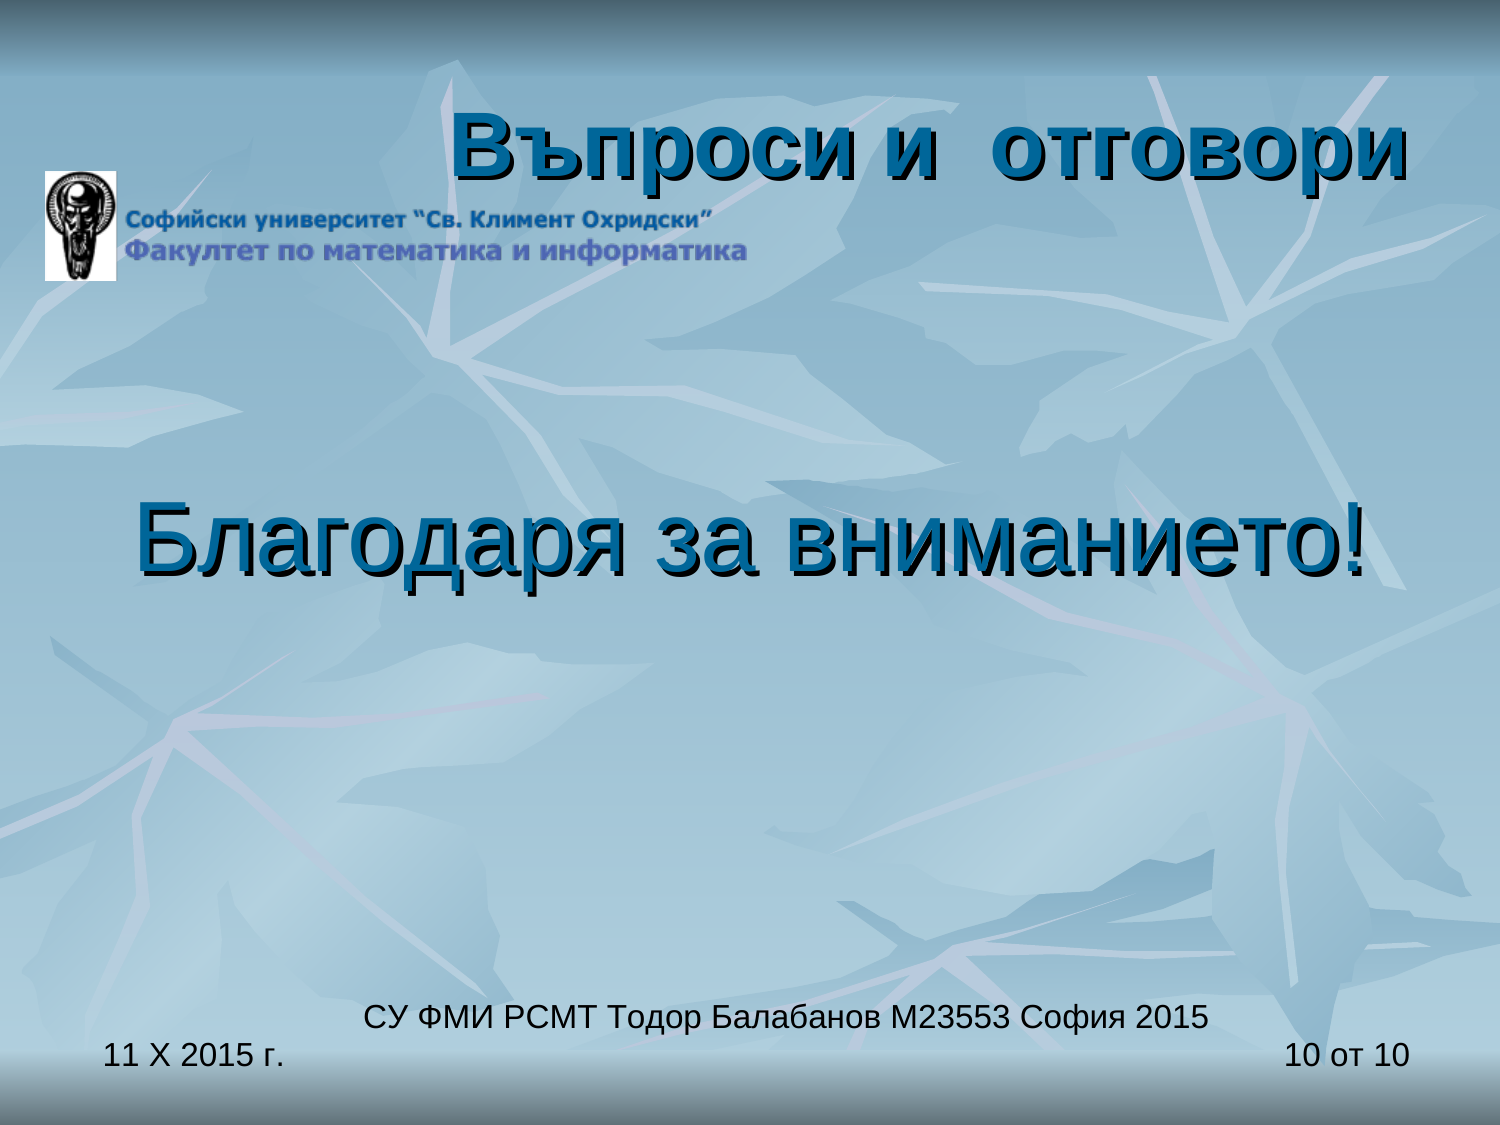

# Въпроси и отговори
Благодаря за вниманието!
СУ ФМИ РСМТ Тодор Балабанов М23553 София 2015
11 X 2015 г.
10